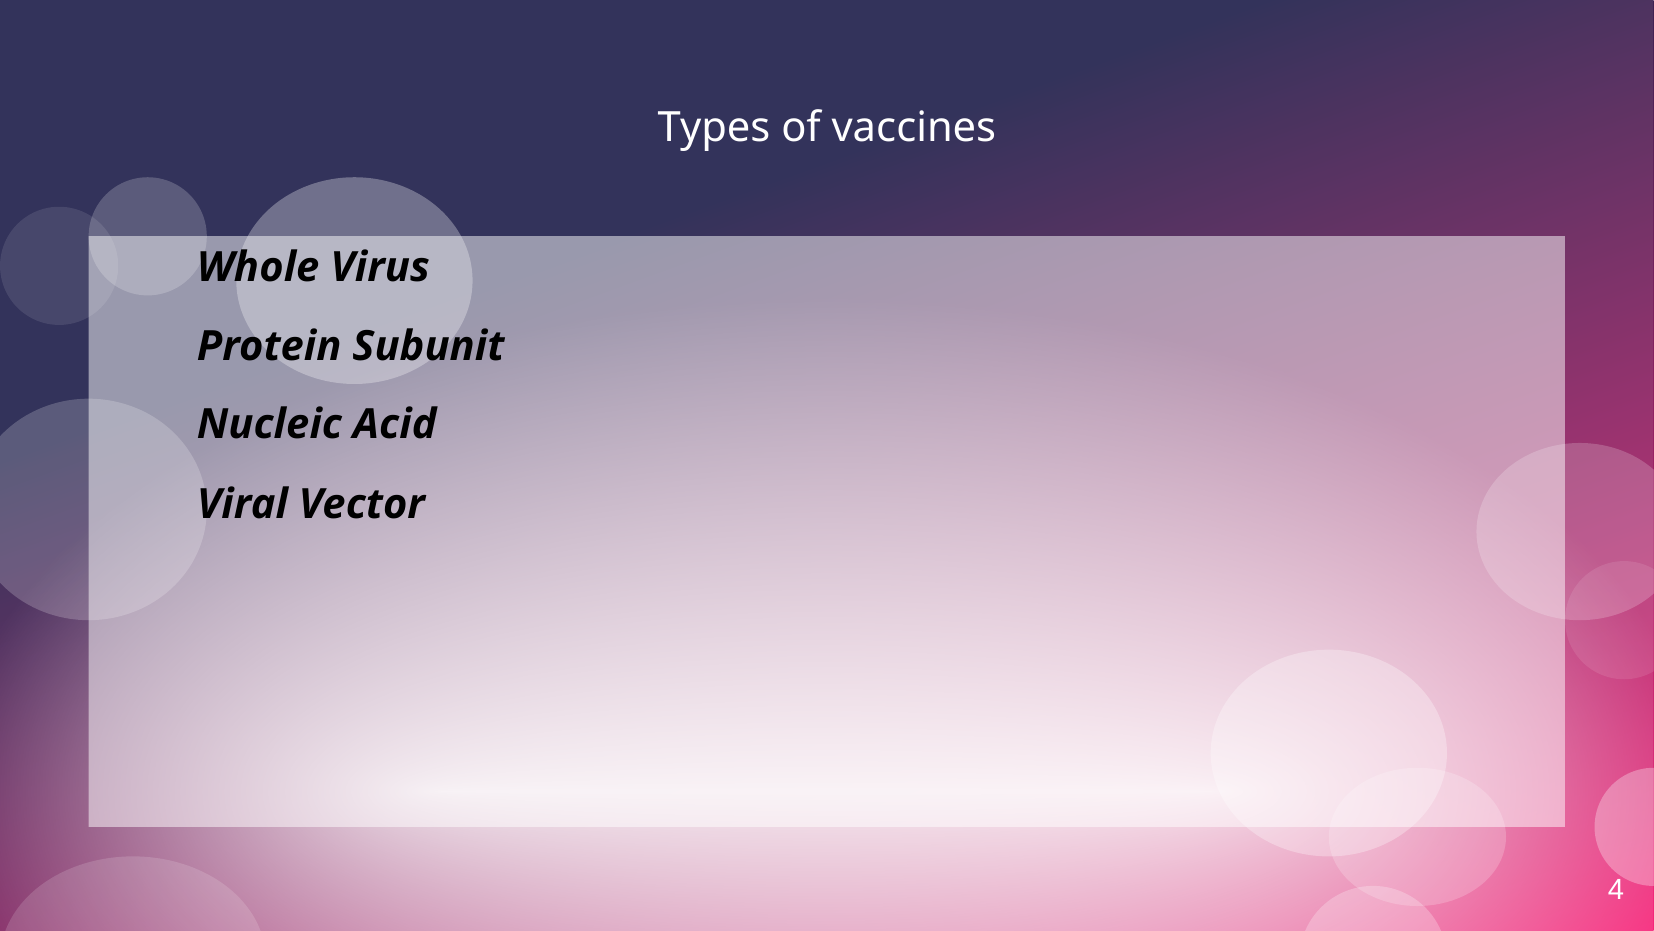

# Types of vaccines
Whole Virus
Protein Subunit
Nucleic Acid
Viral Vector